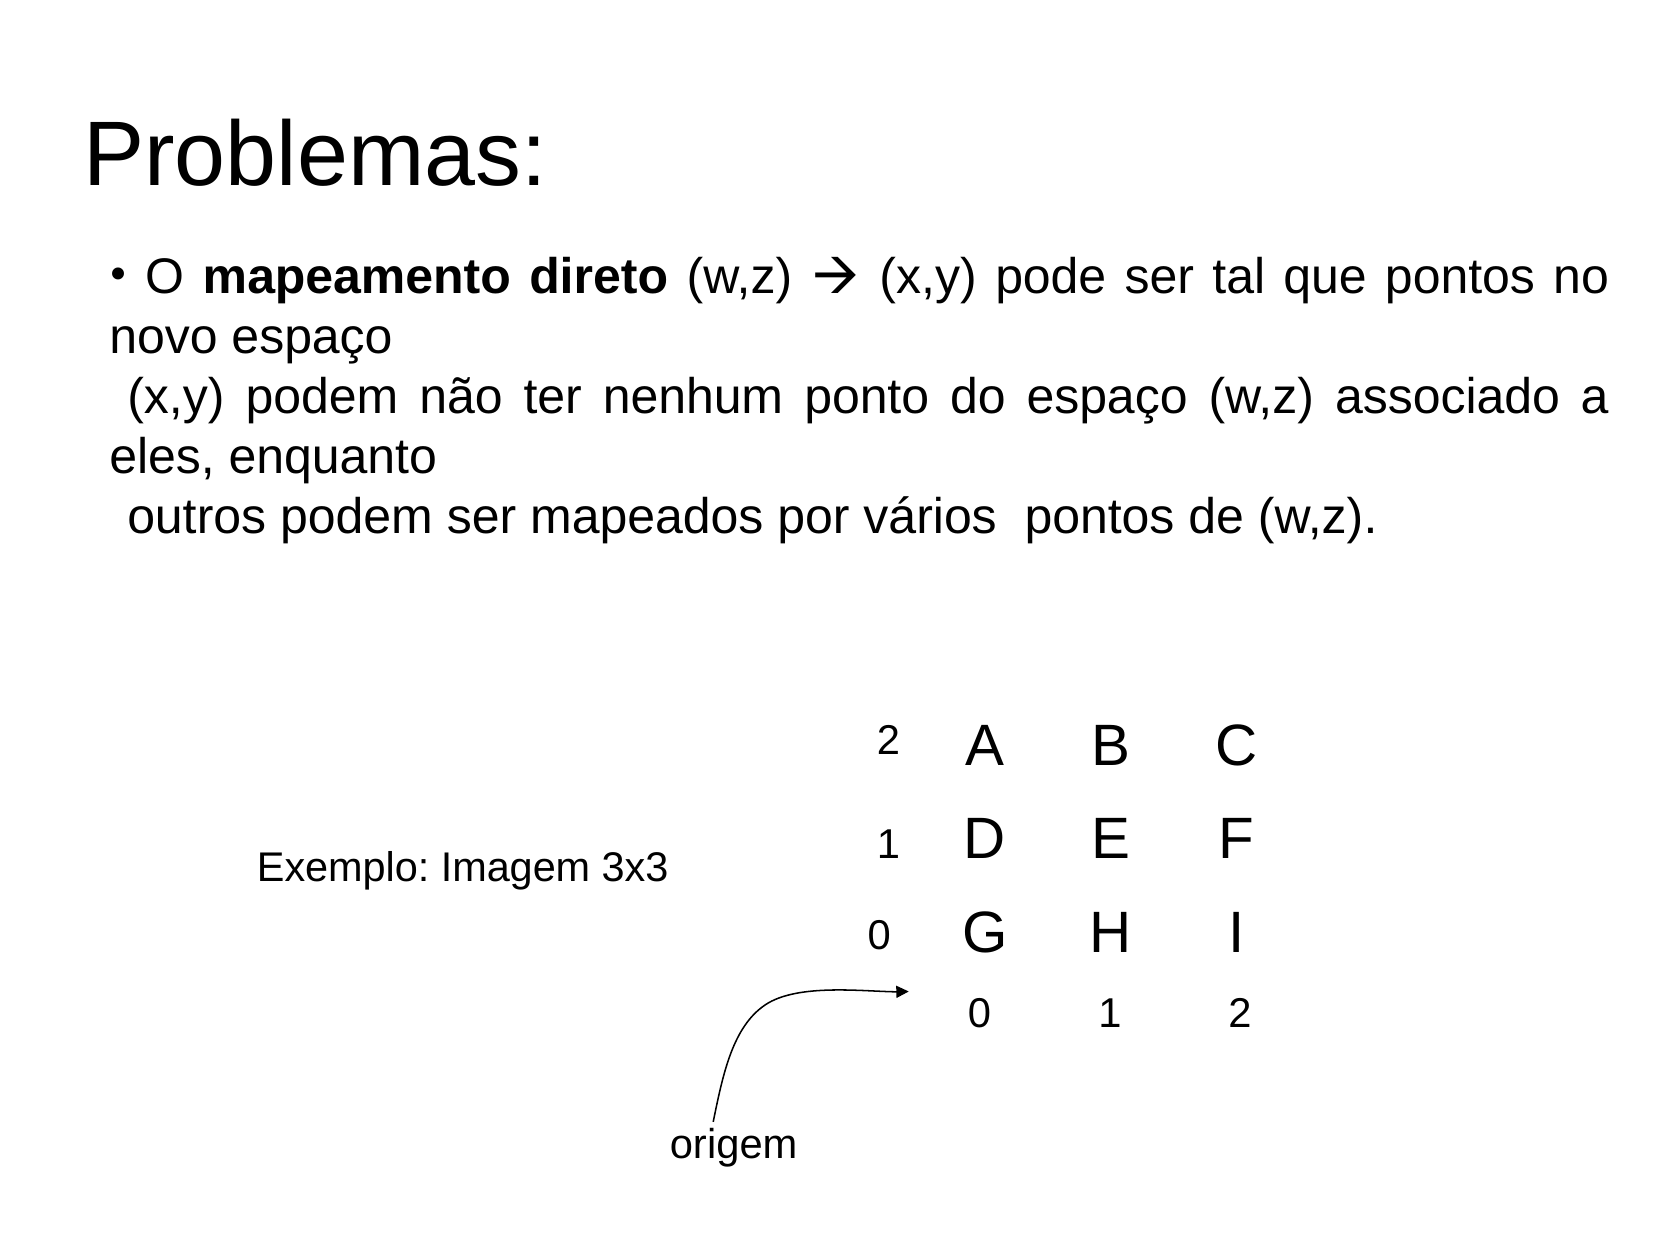

# Problemas:
 O mapeamento direto (w,z)  (x,y) pode ser tal que pontos no novo espaço
(x,y) podem não ter nenhum ponto do espaço (w,z) associado a eles, enquanto
outros podem ser mapeados por vários pontos de (w,z).
2
| A | B | C |
| --- | --- | --- |
| D | E | F |
| G | H | I |
1
Exemplo: Imagem 3x3
0
0
2
1
origem